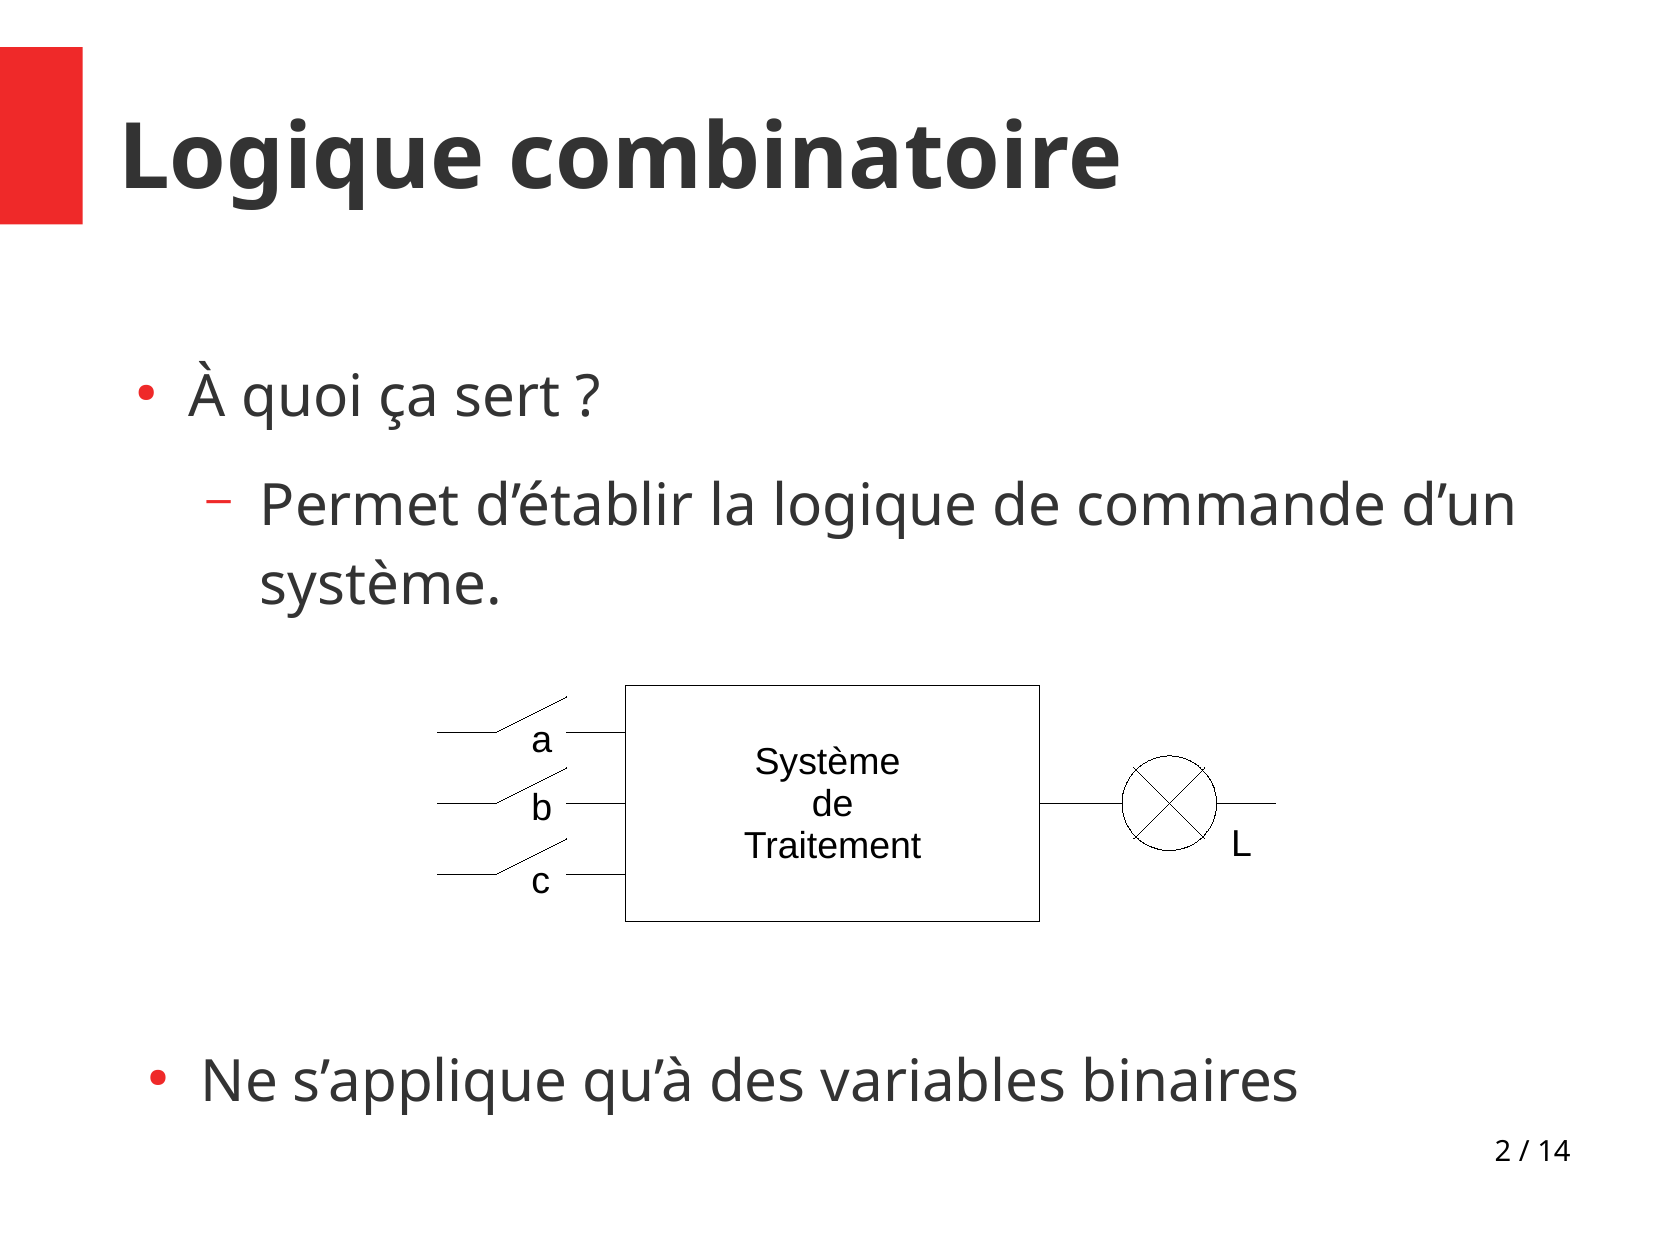

# Logique combinatoire
À quoi ça sert ?
Permet d’établir la logique de commande d’un système.
Système
de
Traitement
a
b
L
c
Ne s’applique qu’à des variables binaires
2